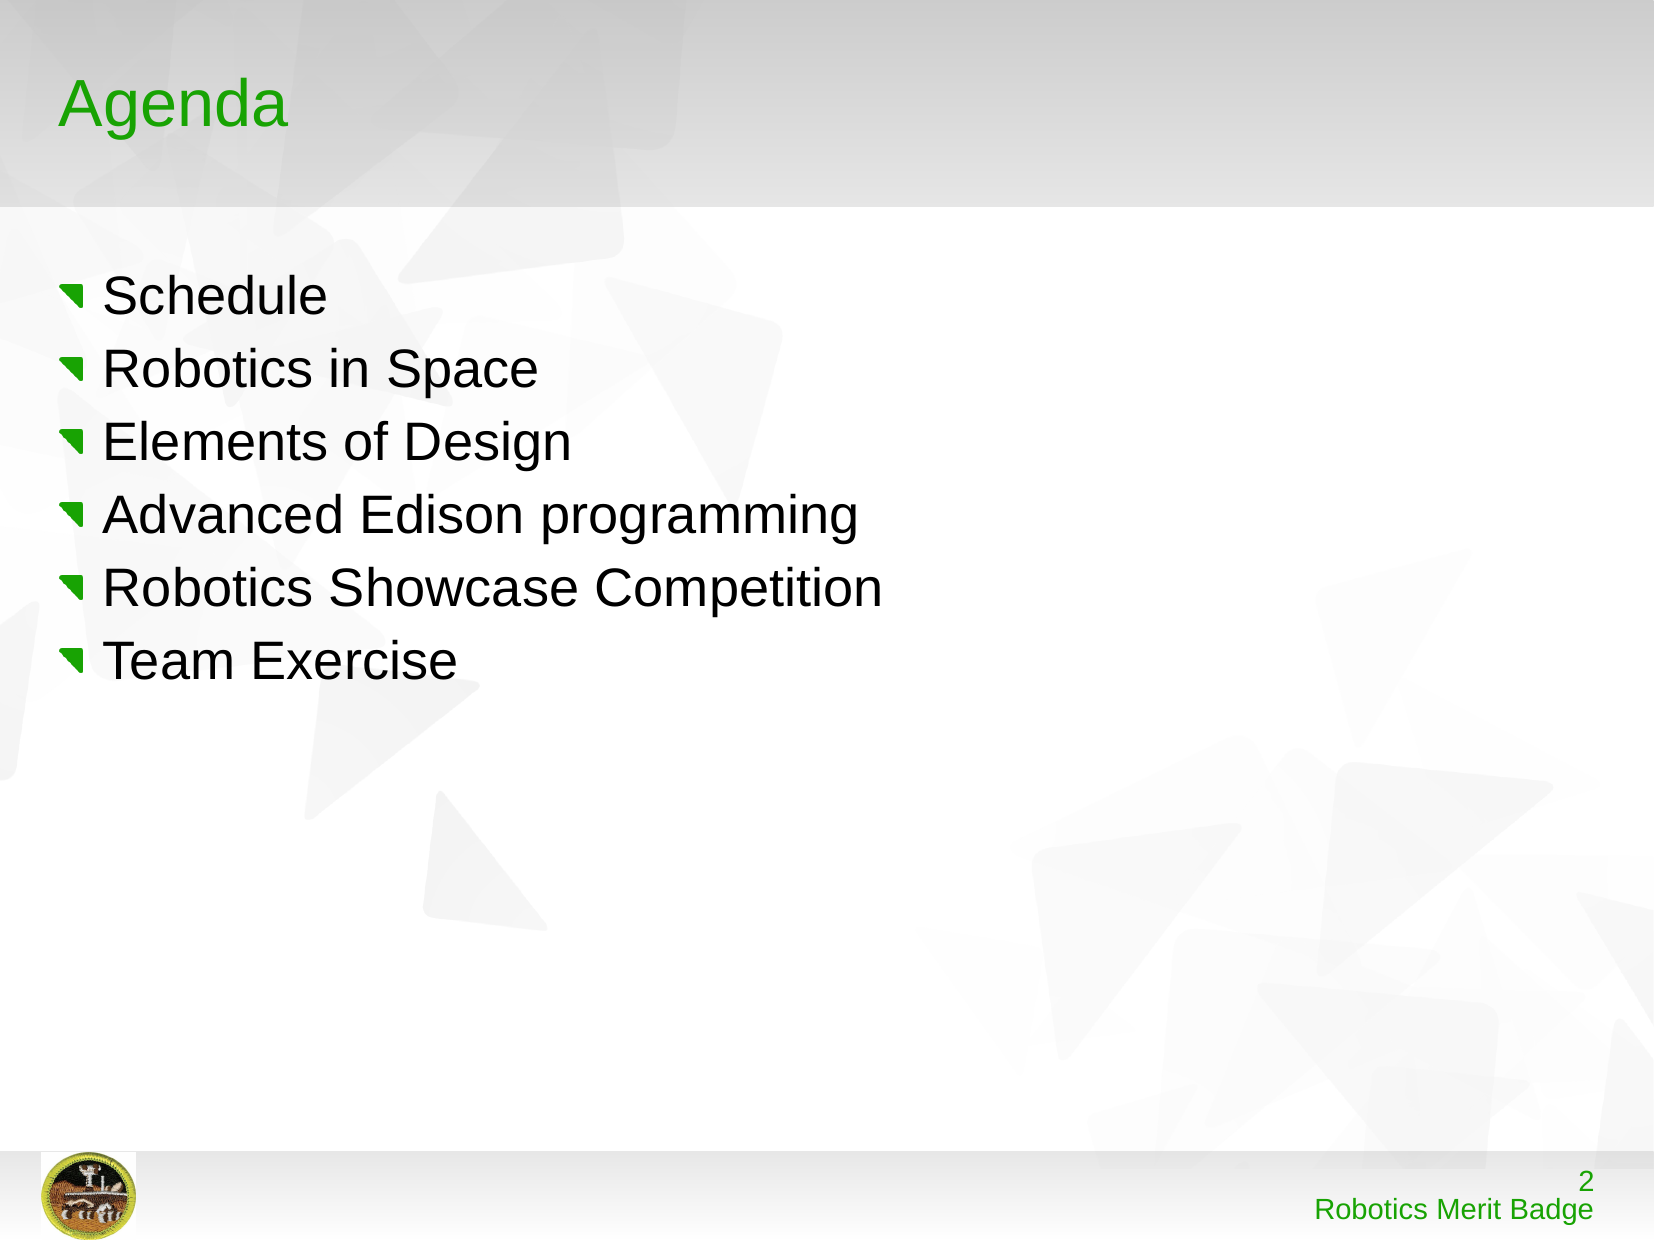

# Agenda
Schedule
Robotics in Space
Elements of Design
Advanced Edison programming
Robotics Showcase Competition
Team Exercise
2
Robotics Merit Badge